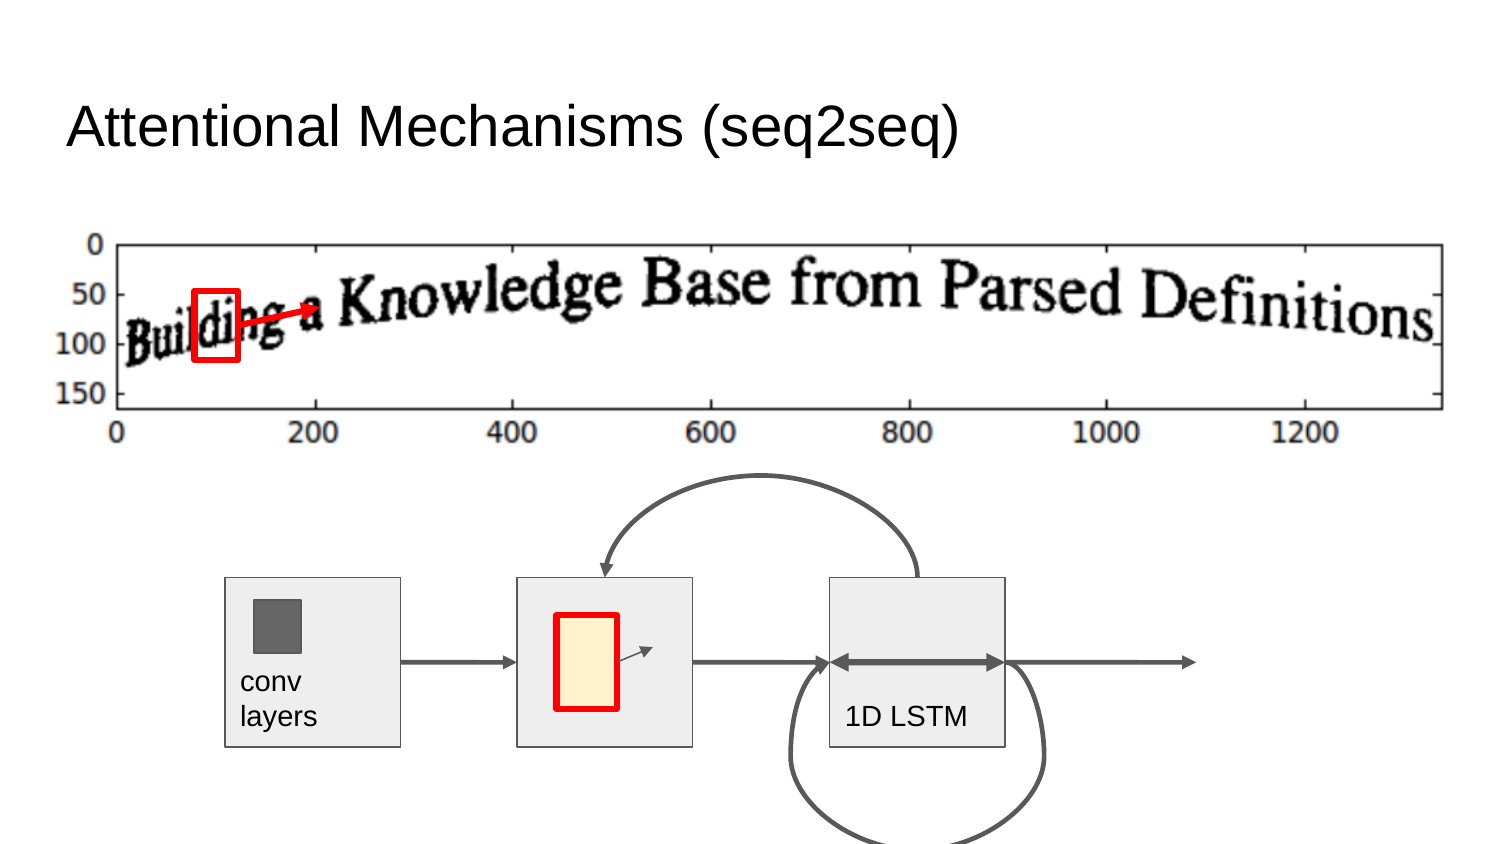

# Attentional Mechanisms (seq2seq)
conv layers
1D LSTM